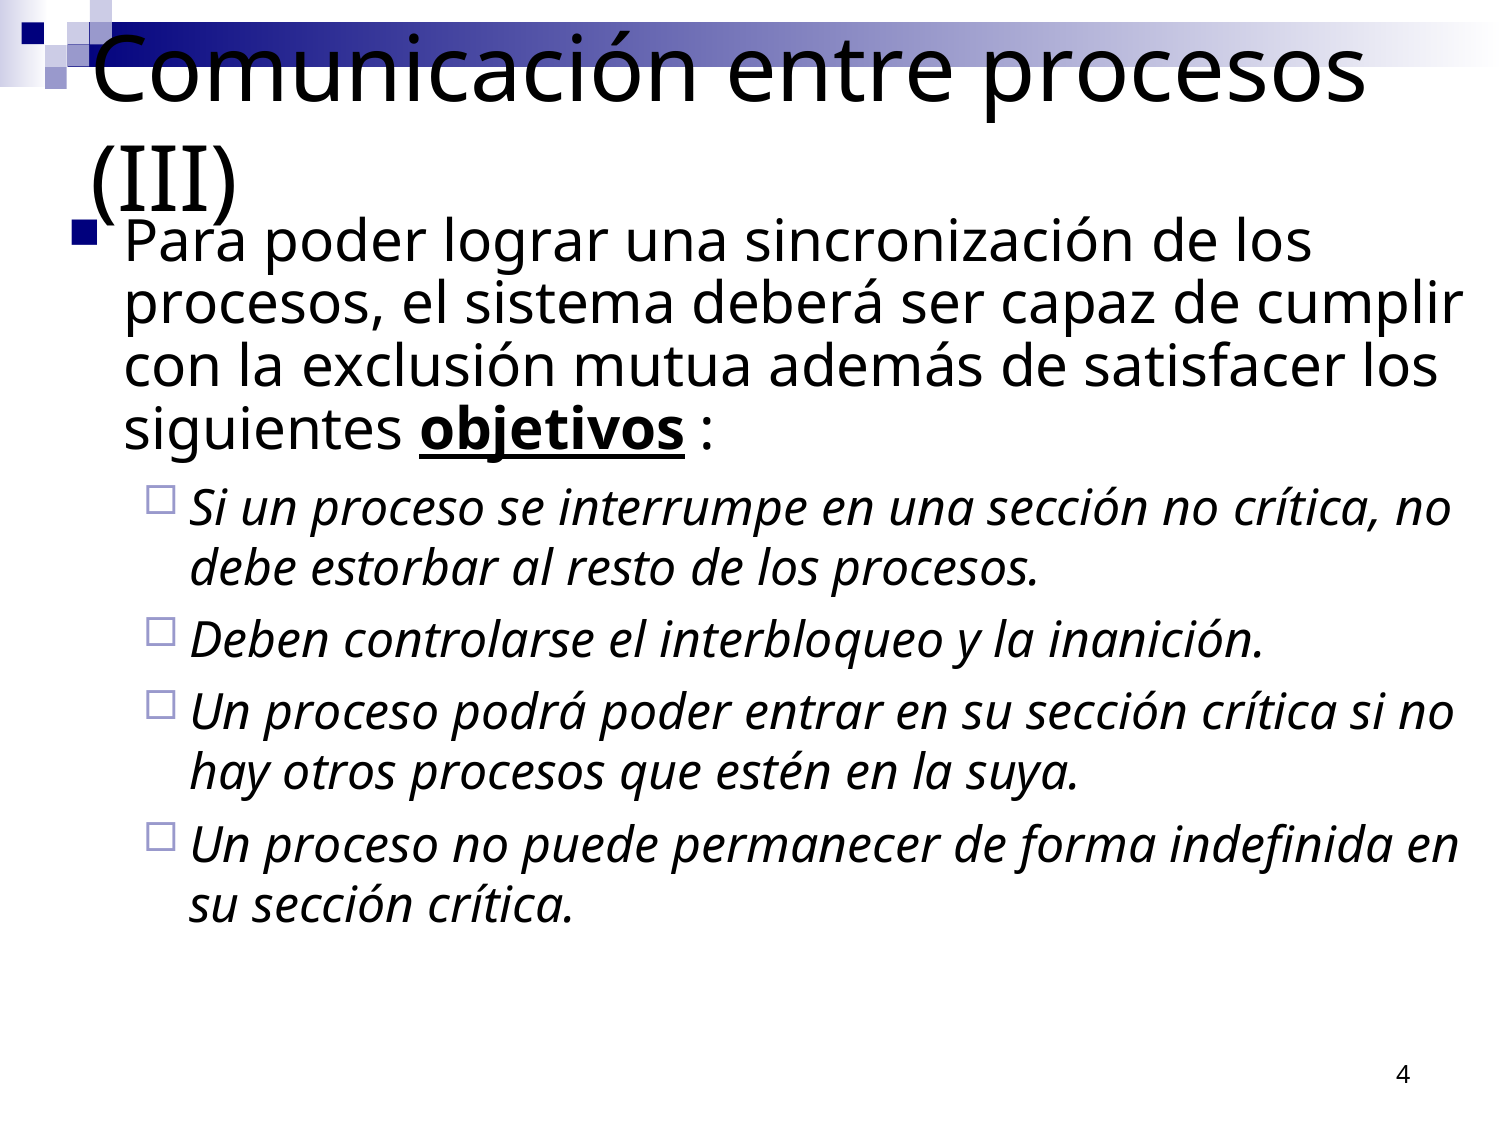

Comunicación entre procesos (III)
Para poder lograr una sincronización de los procesos, el sistema deberá ser capaz de cumplir con la exclusión mutua además de satisfacer los siguientes objetivos :
Si un proceso se interrumpe en una sección no crítica, no debe estorbar al resto de los procesos.
Deben controlarse el interbloqueo y la inanición.
Un proceso podrá poder entrar en su sección crítica si no hay otros procesos que estén en la suya.
Un proceso no puede permanecer de forma indefinida en su sección crítica.